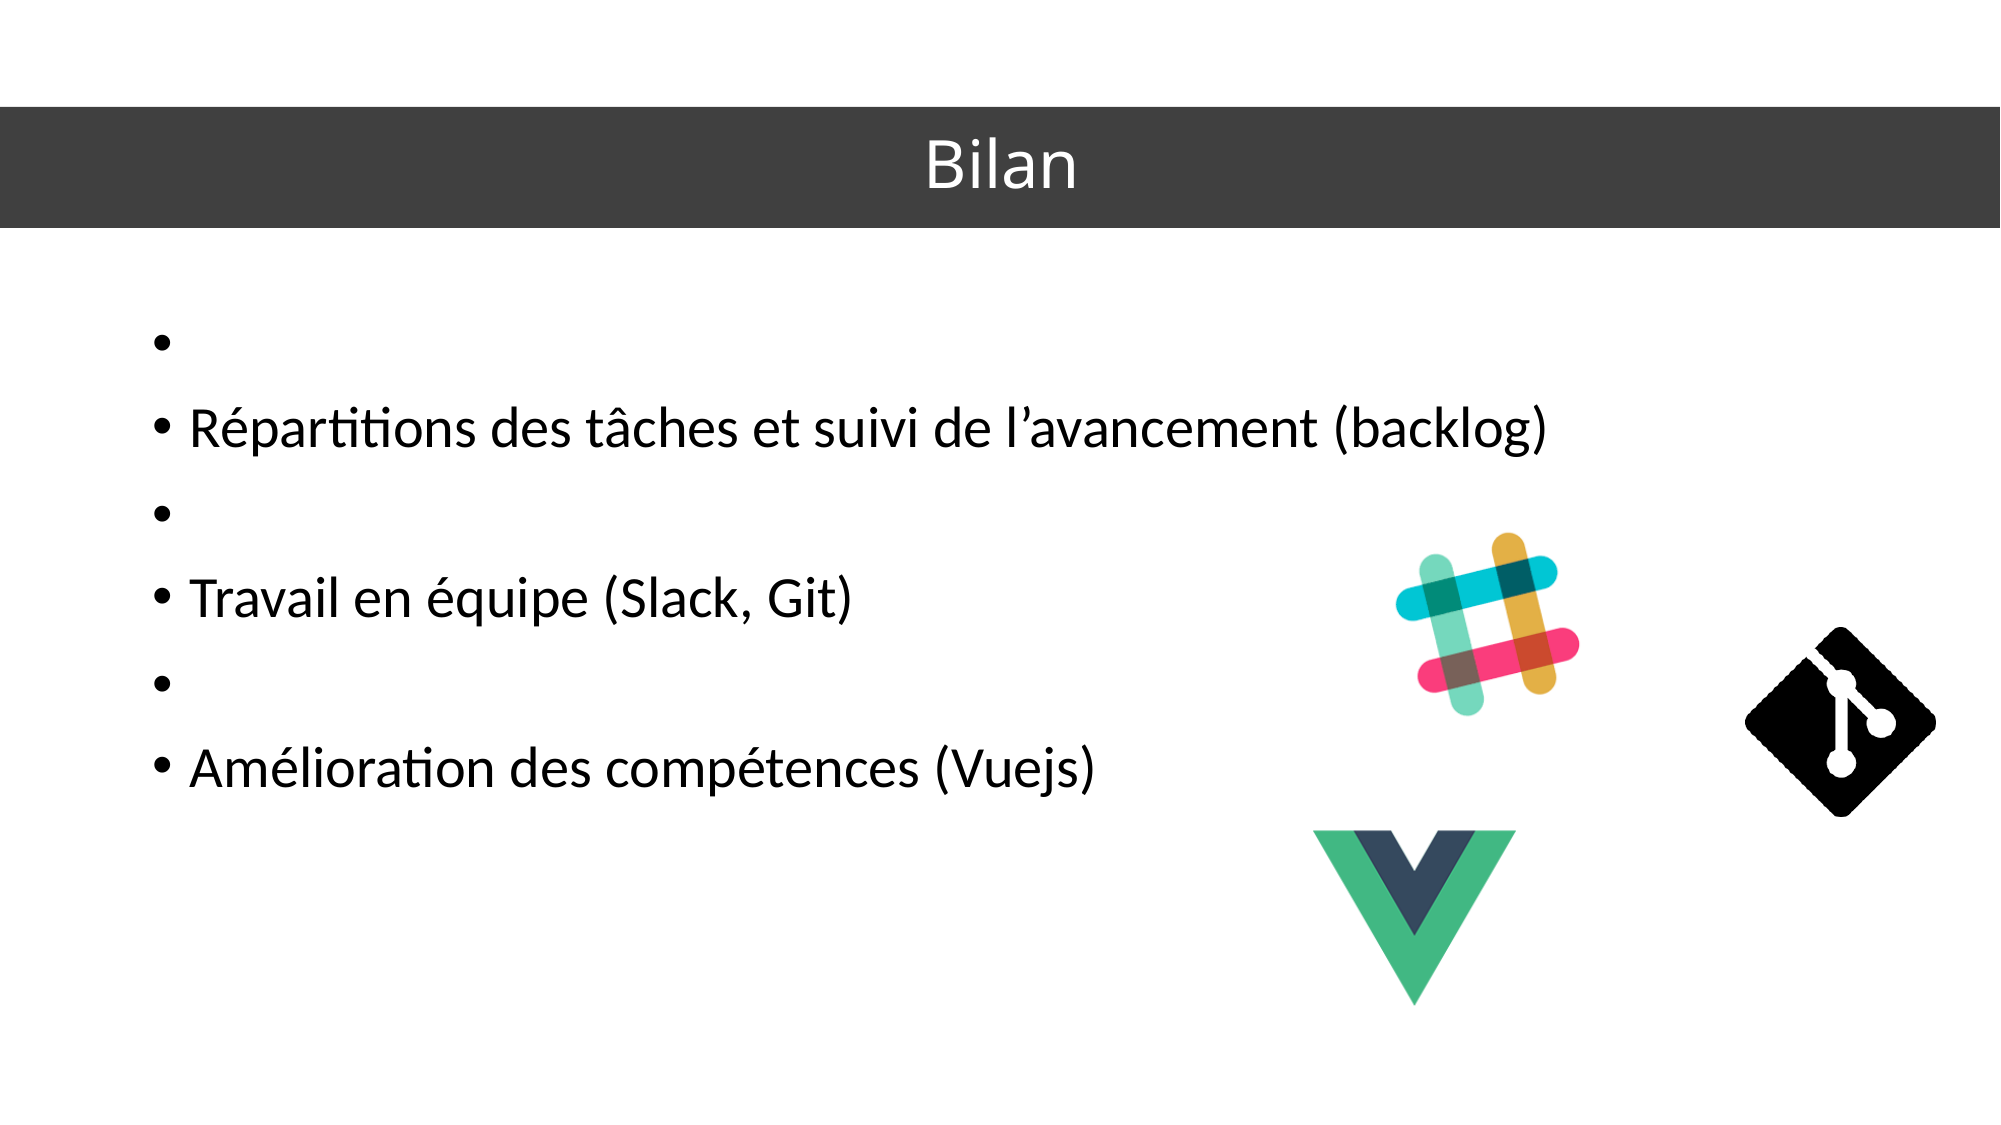

# Bilan
Répartitions des tâches et suivi de l’avancement (backlog)
Travail en équipe (Slack, Git)
Amélioration des compétences (Vuejs)